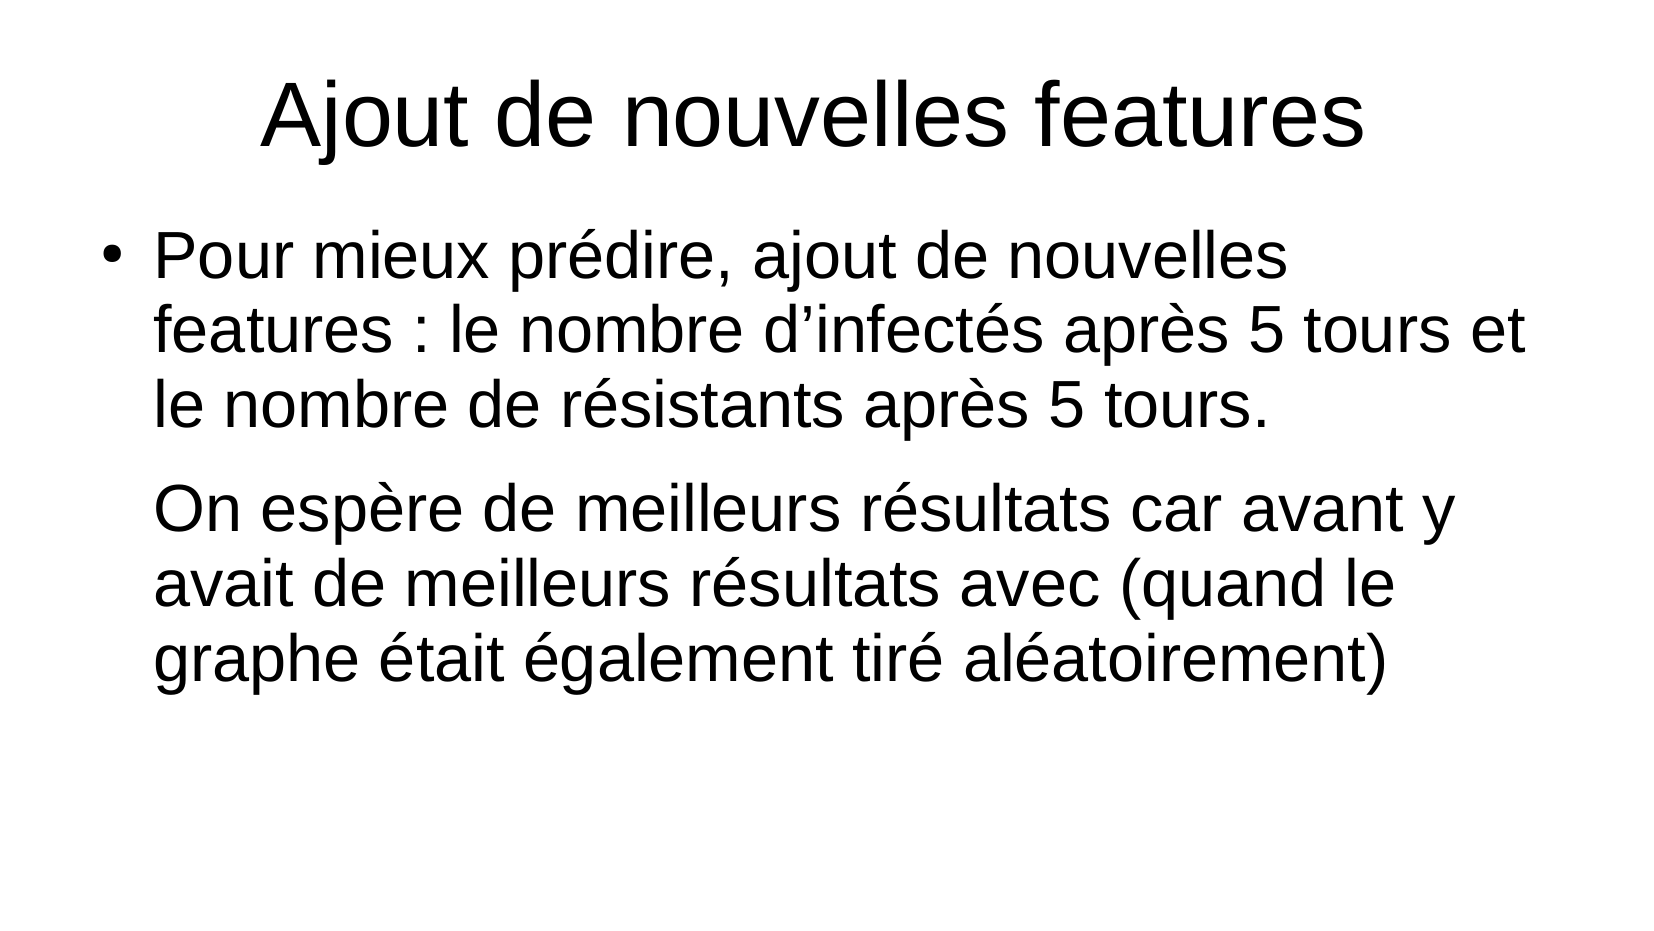

# Ajout de nouvelles features
Pour mieux prédire, ajout de nouvelles features : le nombre d’infectés après 5 tours et le nombre de résistants après 5 tours.
On espère de meilleurs résultats car avant y avait de meilleurs résultats avec (quand le graphe était également tiré aléatoirement)